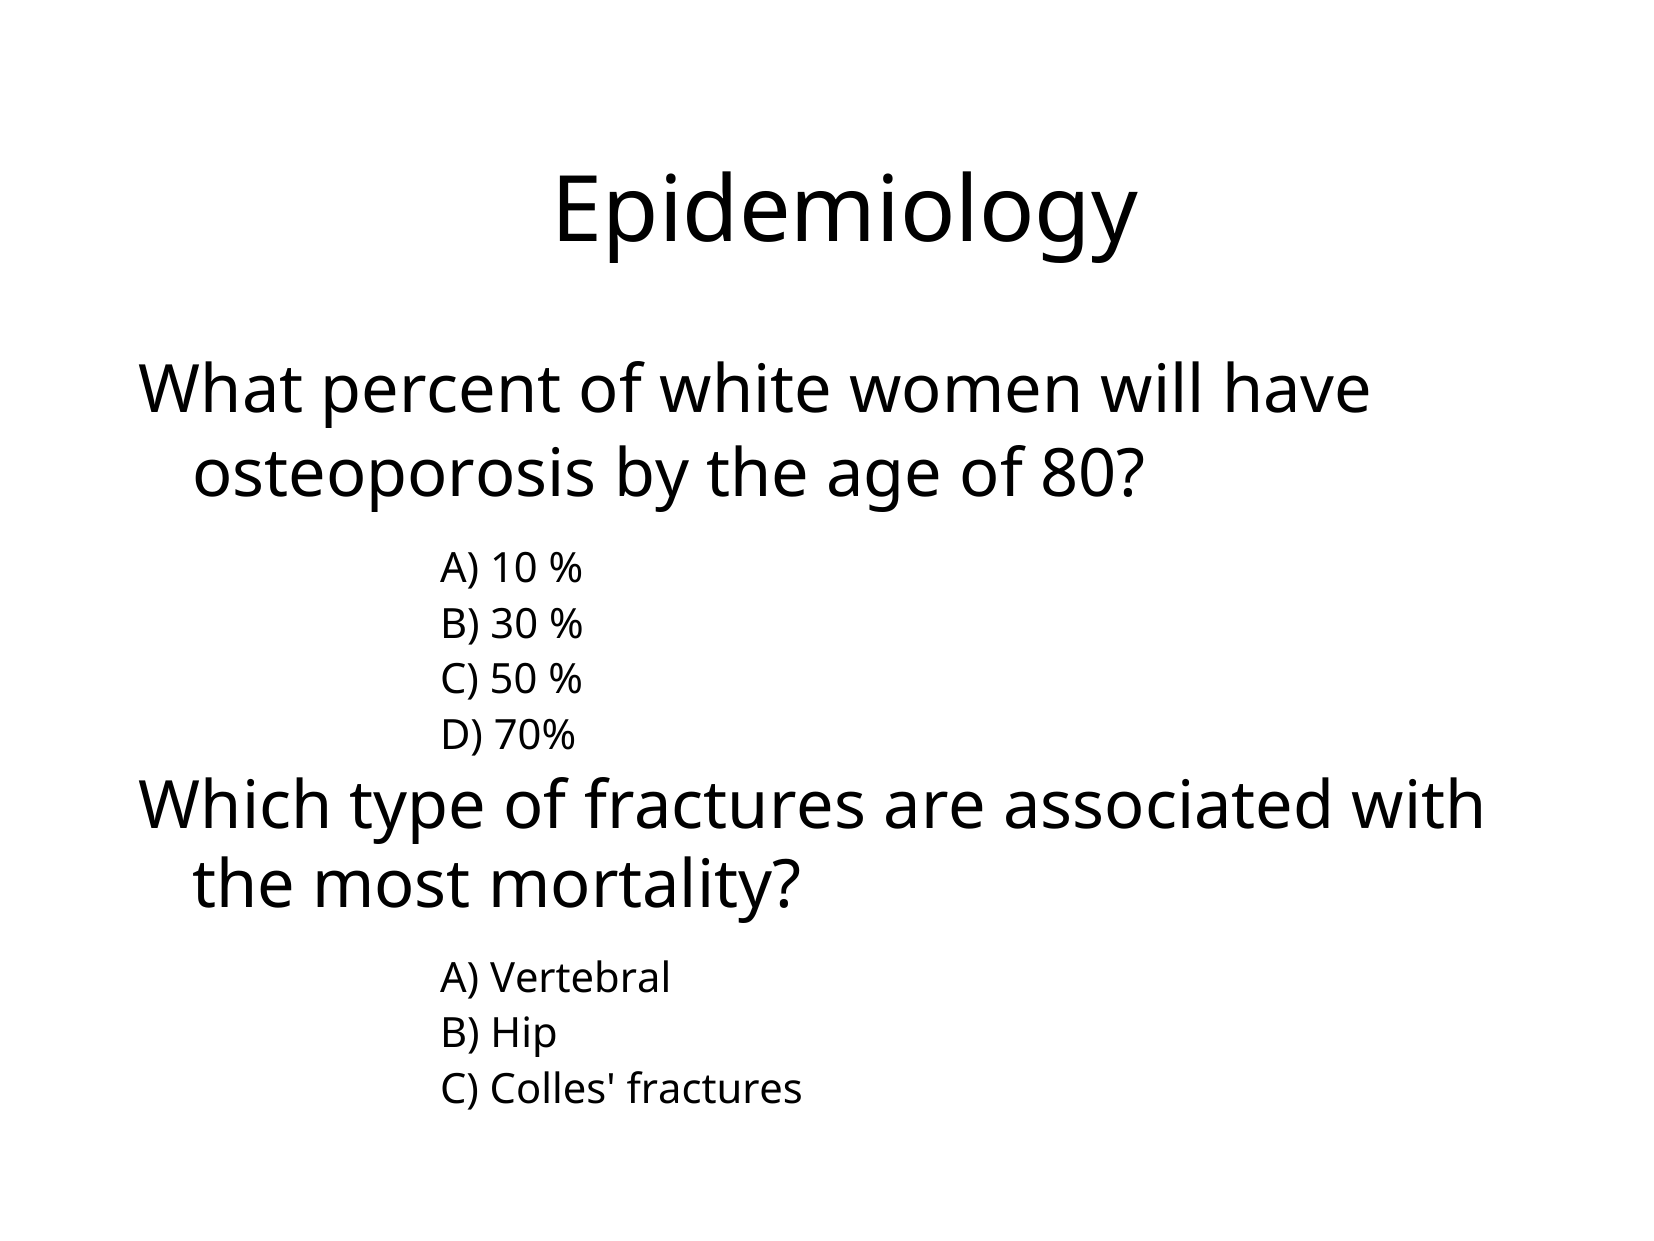

# Epidemiology
What percent of white women will have osteoporosis by the age of 80?
A) 10 %
B) 30 %
C) 50 %
D) 70%
Which type of fractures are associated with the most mortality?
A) Vertebral
B) Hip
C) Colles' fractures